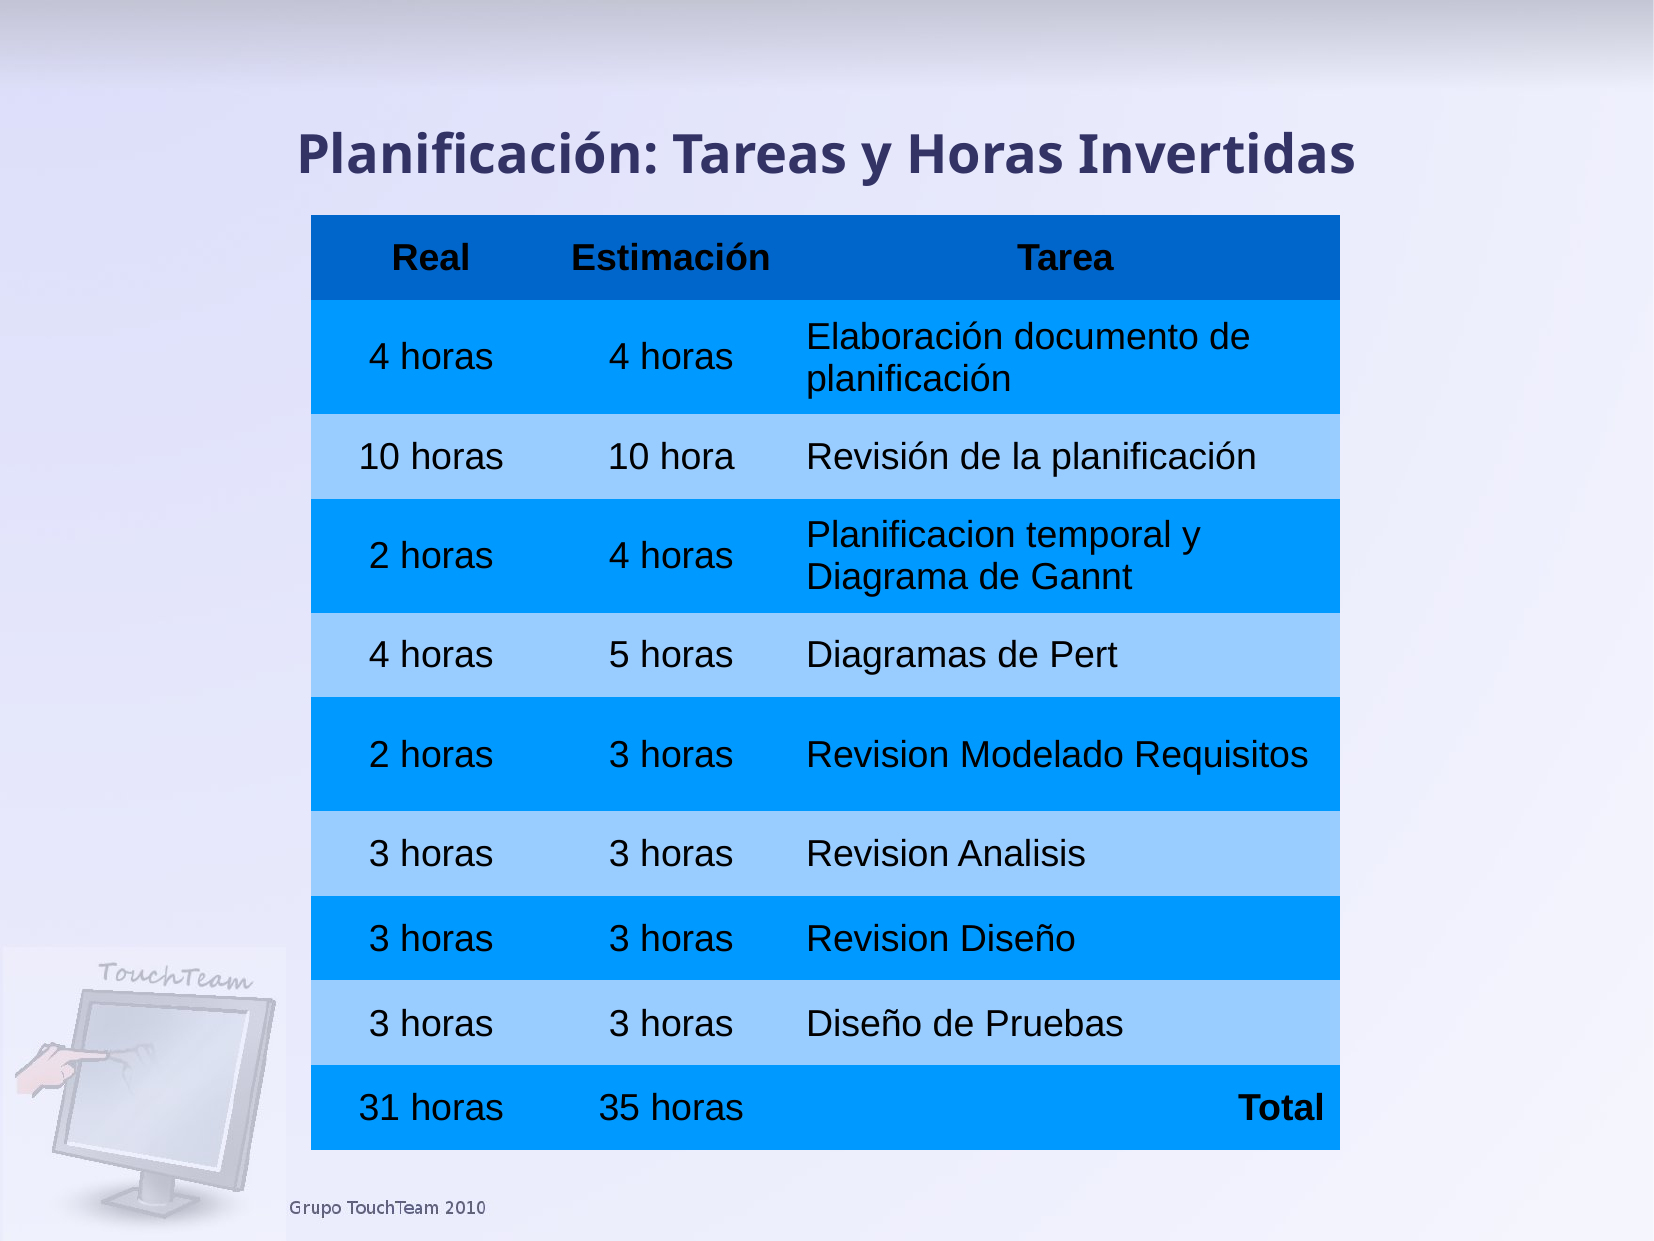

# Planificación: Tareas y Horas Invertidas
| Real | Estimación | Tarea |
| --- | --- | --- |
| 4 horas | 4 horas | Elaboración documento de planificación |
| 10 horas | 10 hora | Revisión de la planificación |
| 2 horas | 4 horas | Planificacion temporal y Diagrama de Gannt |
| 4 horas | 5 horas | Diagramas de Pert |
| 2 horas | 3 horas | Revision Modelado Requisitos |
| 3 horas | 3 horas | Revision Analisis |
| 3 horas | 3 horas | Revision Diseño |
| 3 horas | 3 horas | Diseño de Pruebas |
| 31 horas | 35 horas | Total |